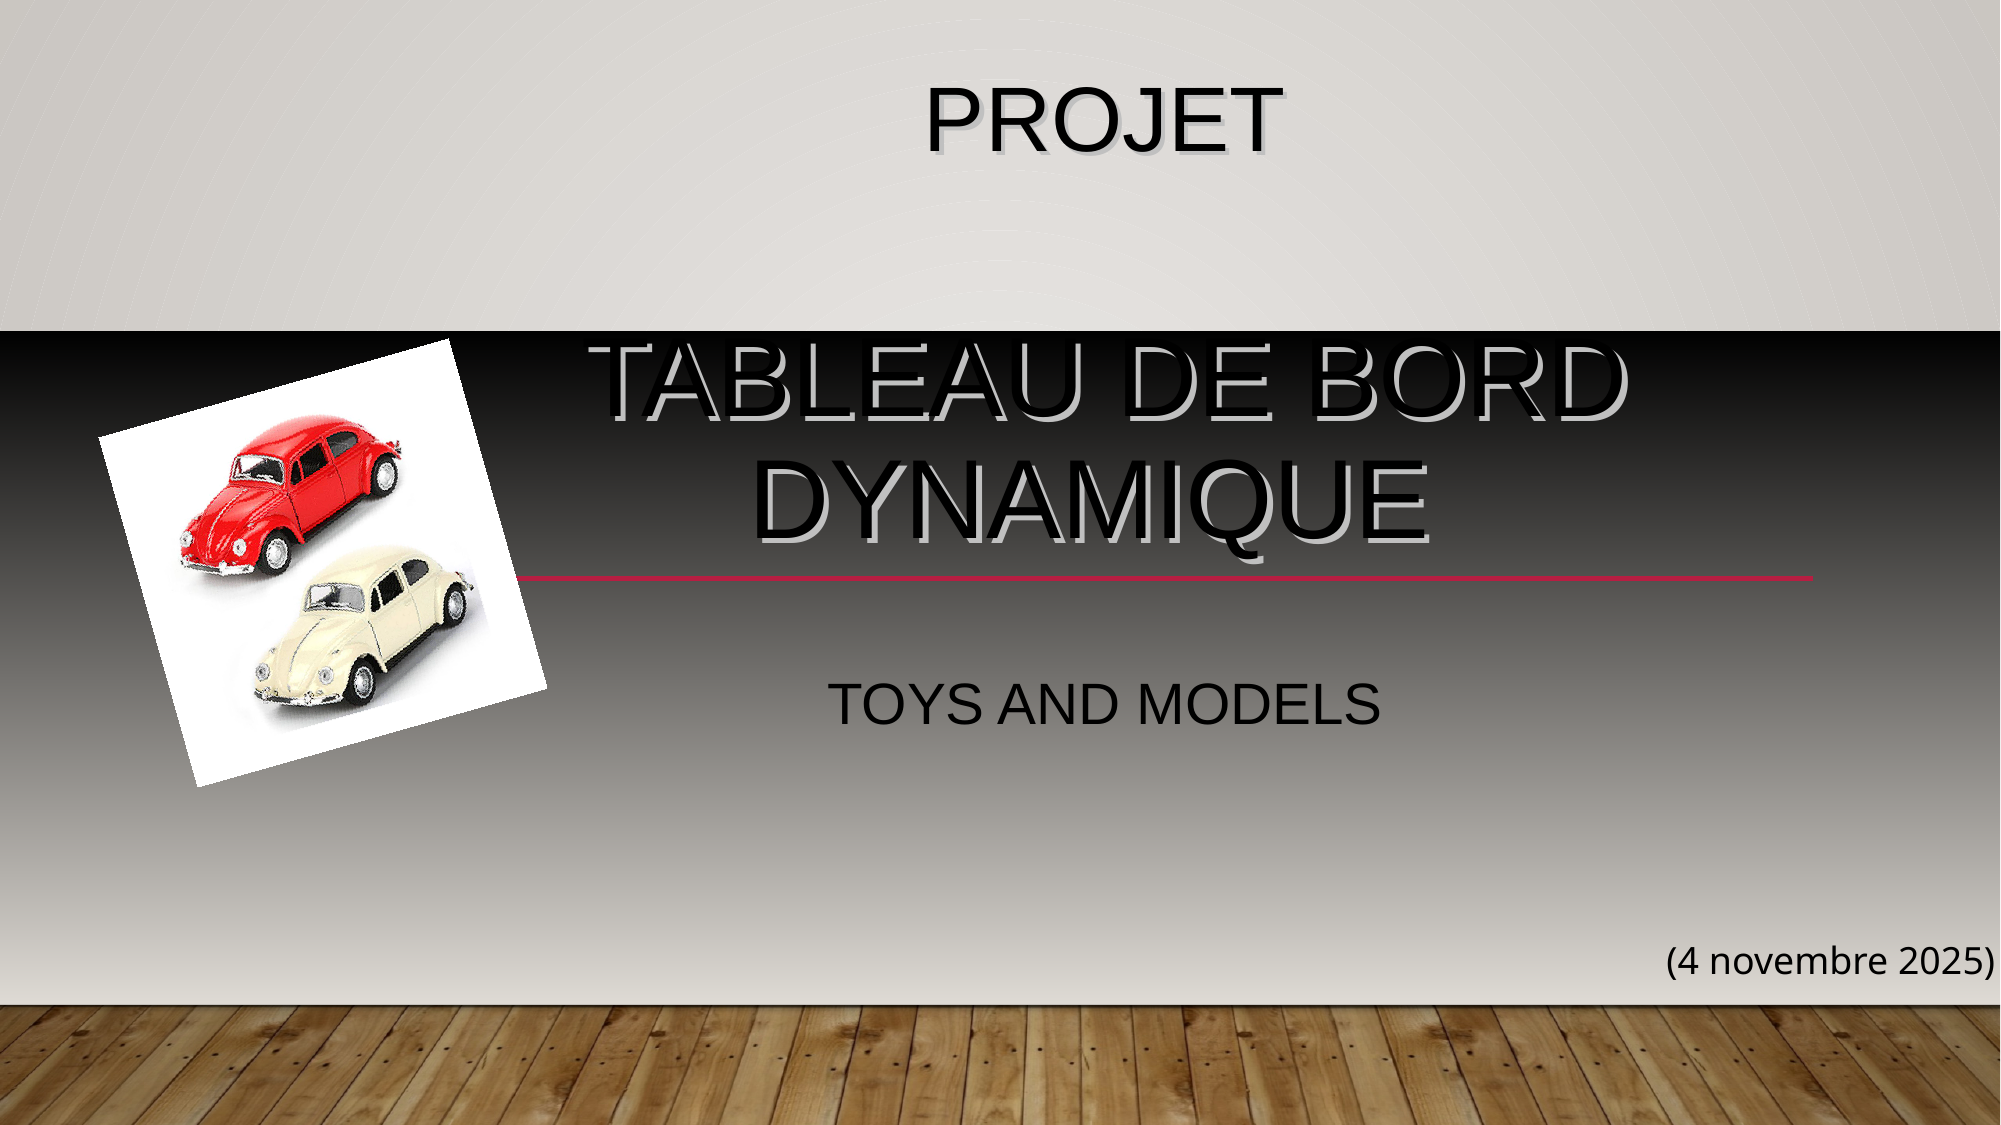

# Projet TABLEAU DE BORD DYNAMIQUE
TOYS AND MODELS
(4 novembre 2025)